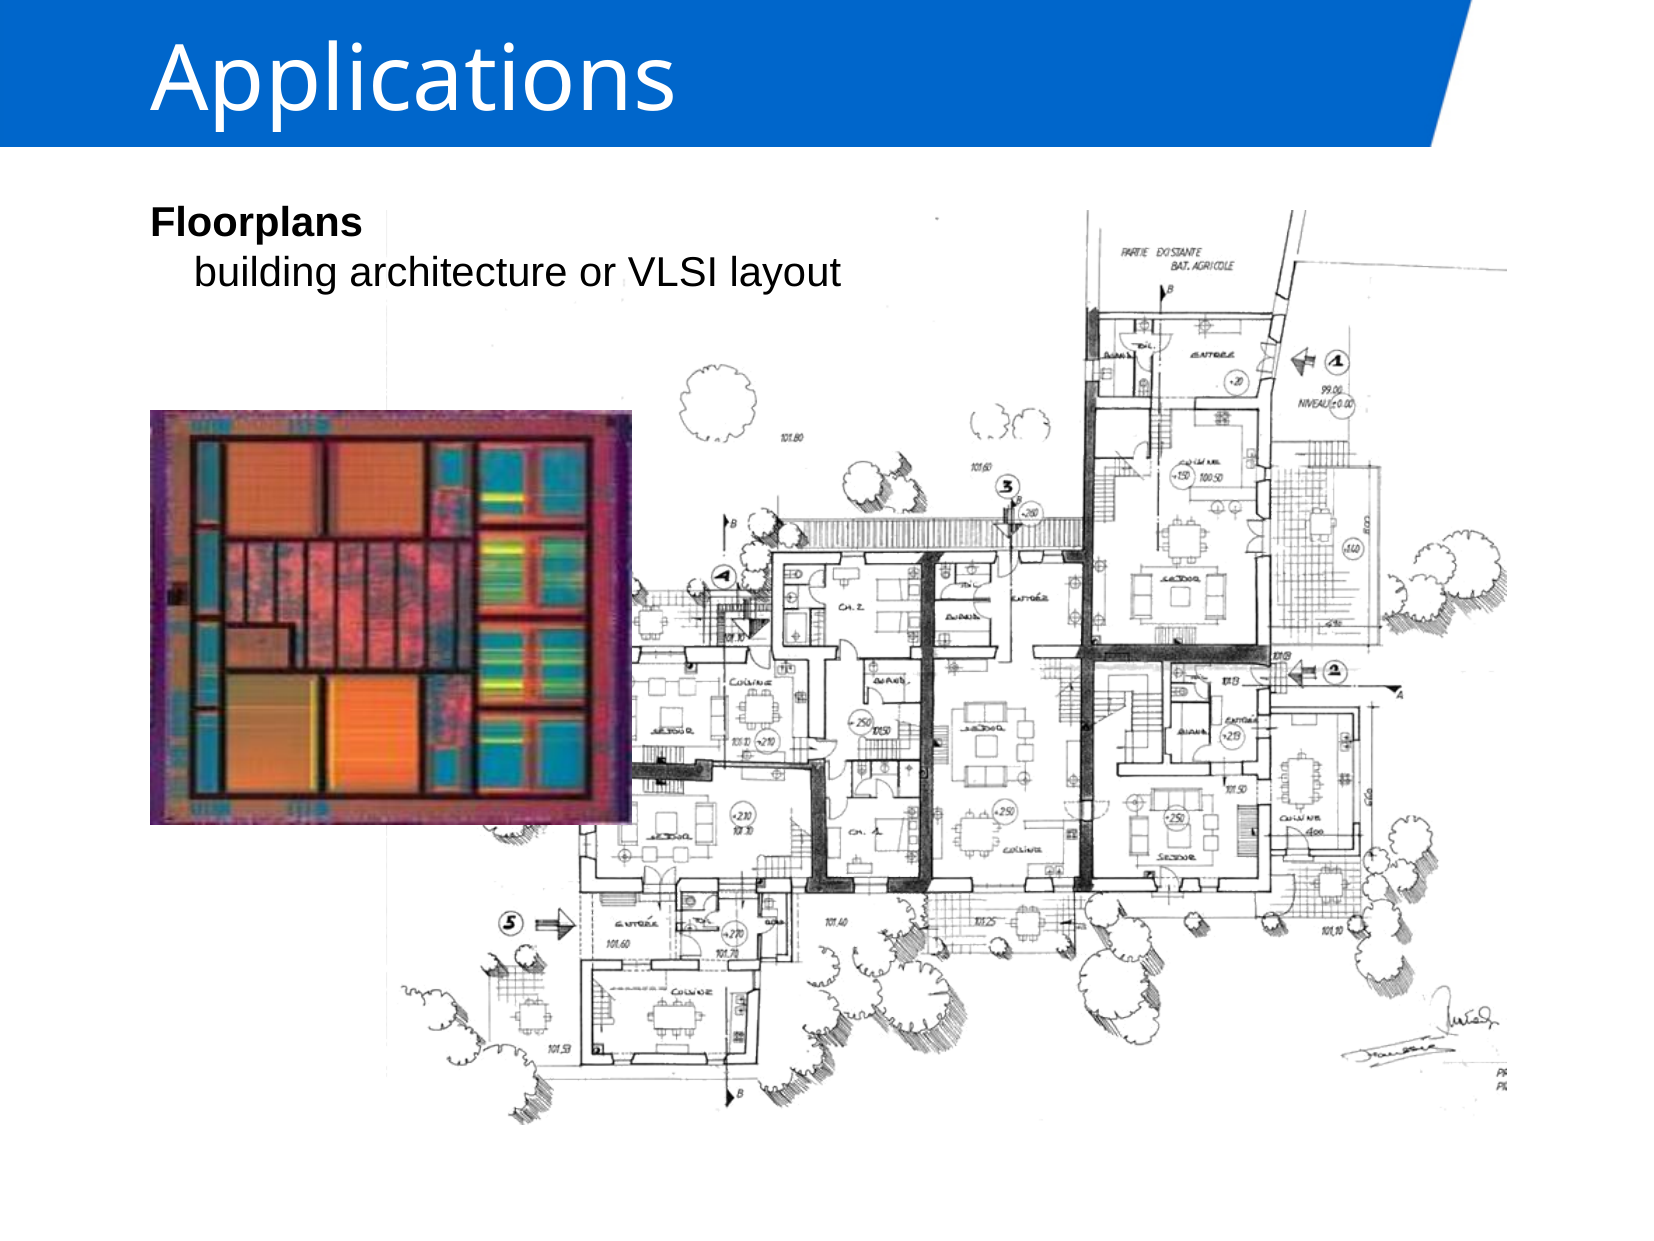

# Applications
Floorplans
building architecture or VLSI layout